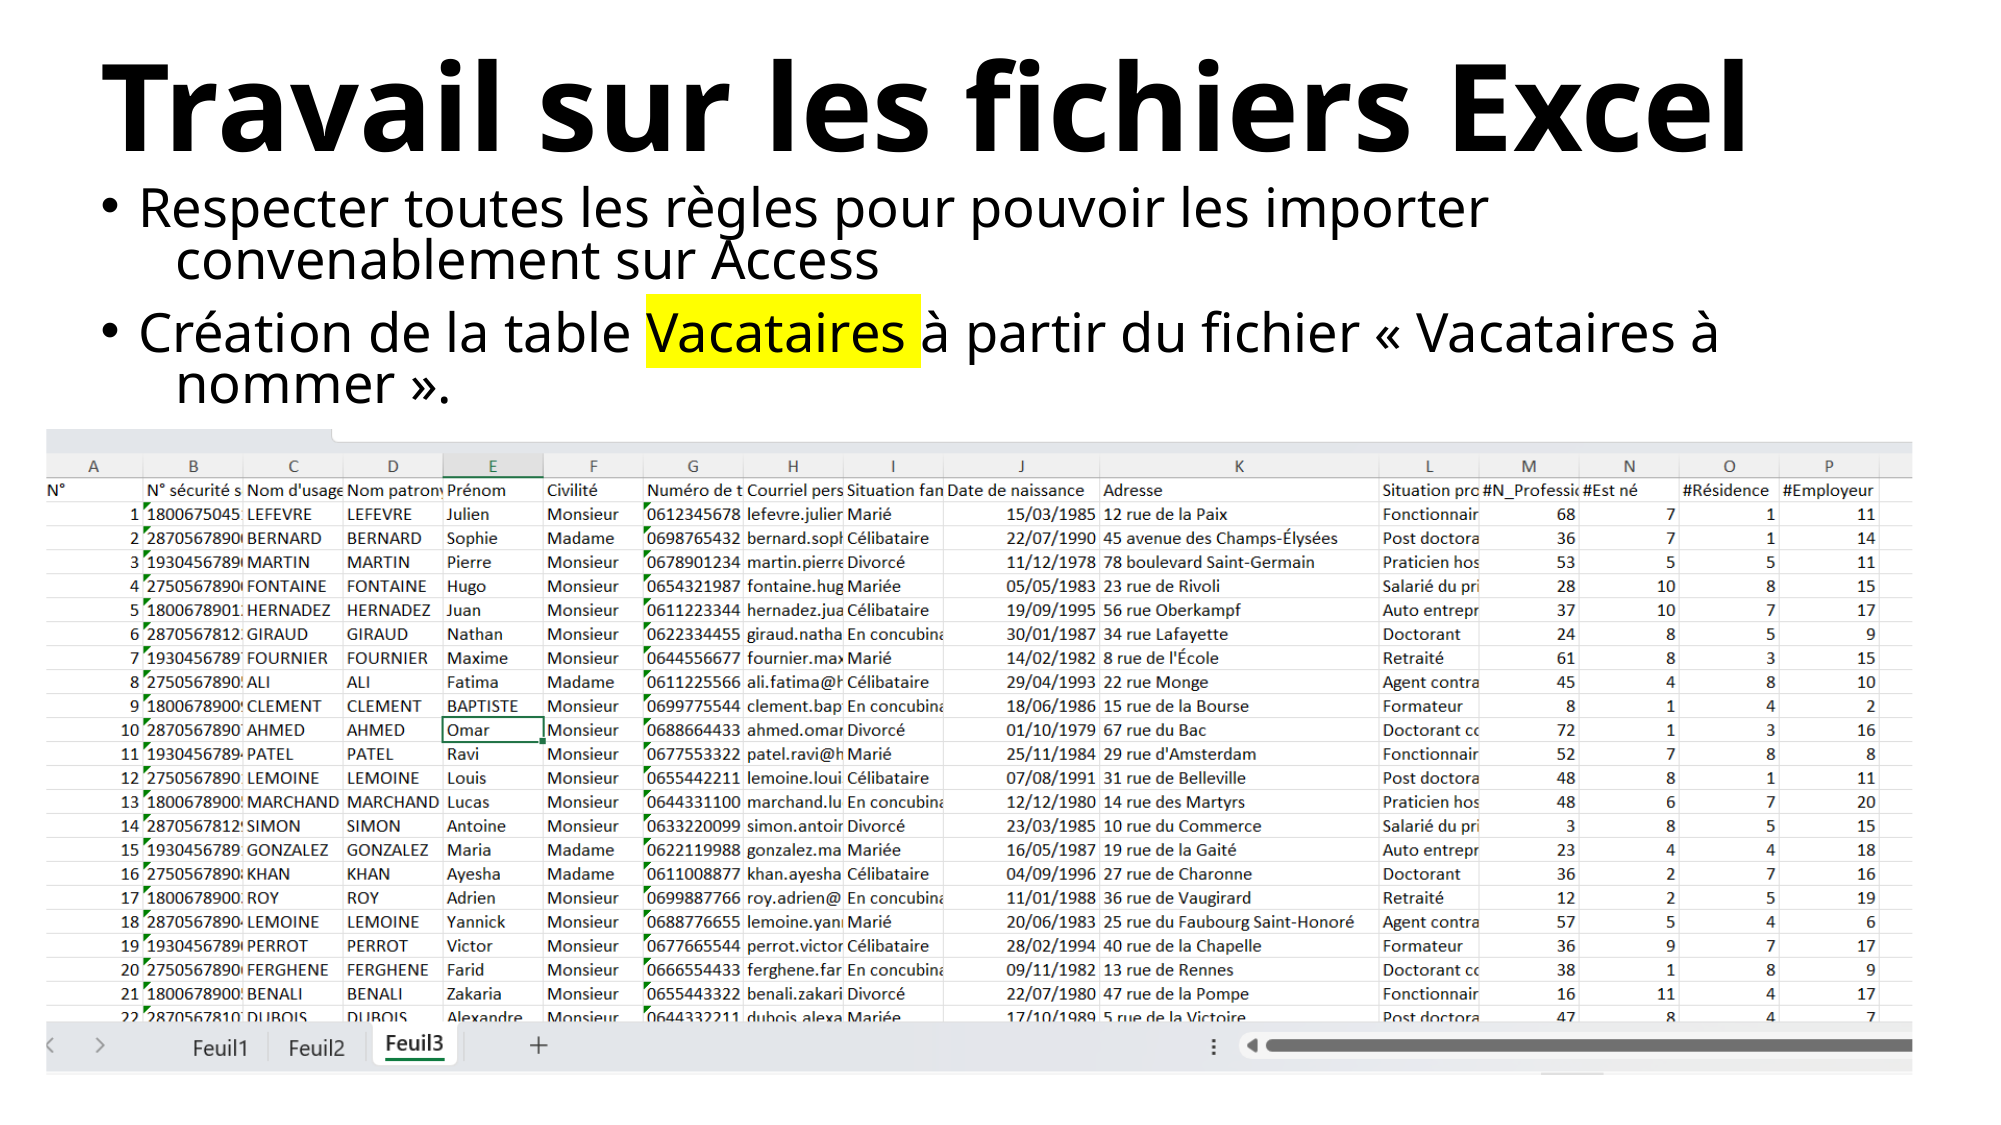

# Travail sur les fichiers Excel
Respecter toutes les règles pour pouvoir les importer convenablement sur Access
Création de la table Vacataires à partir du fichier « Vacataires à nommer ».